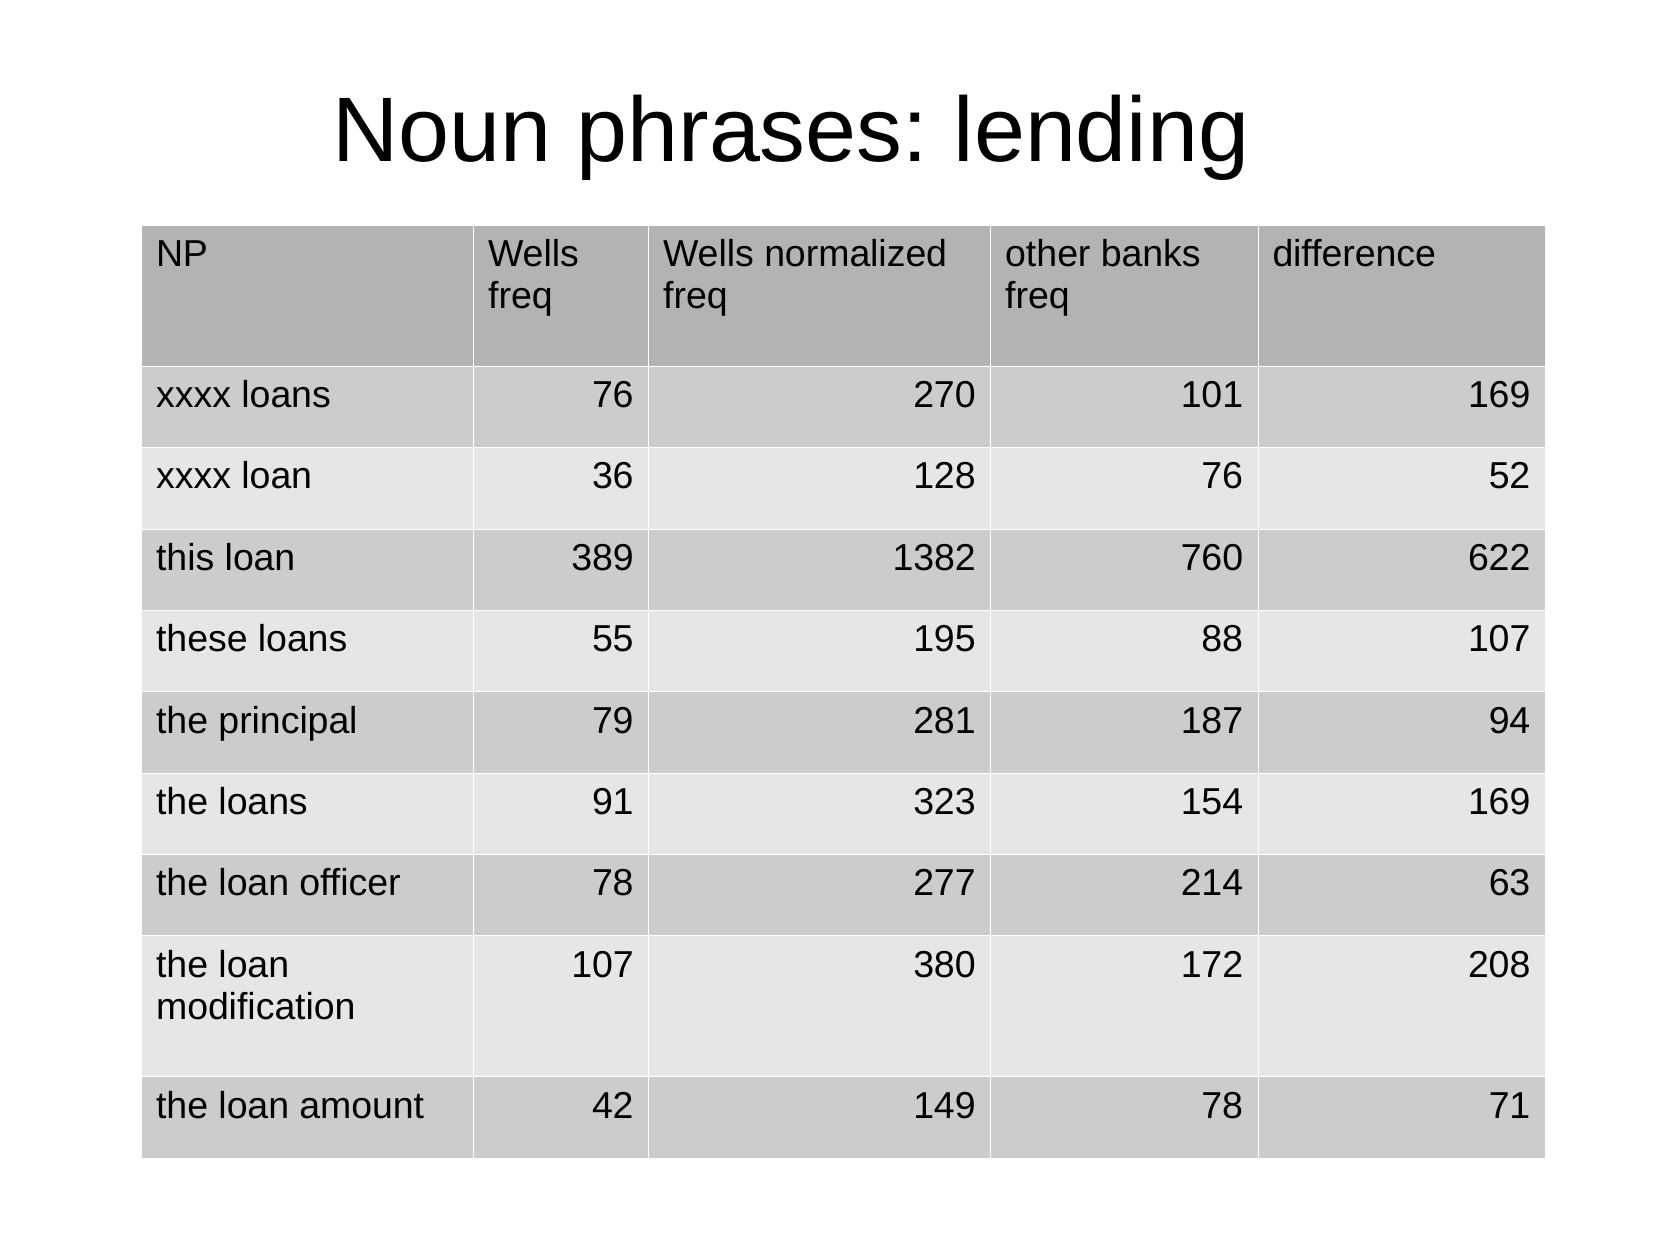

# Noun phrases: lending
| NP | Wells freq | Wells normalized freq | other banks freq | difference |
| --- | --- | --- | --- | --- |
| xxxx loans | 76 | 270 | 101 | 169 |
| xxxx loan | 36 | 128 | 76 | 52 |
| this loan | 389 | 1382 | 760 | 622 |
| these loans | 55 | 195 | 88 | 107 |
| the principal | 79 | 281 | 187 | 94 |
| the loans | 91 | 323 | 154 | 169 |
| the loan officer | 78 | 277 | 214 | 63 |
| the loan modification | 107 | 380 | 172 | 208 |
| the loan amount | 42 | 149 | 78 | 71 |